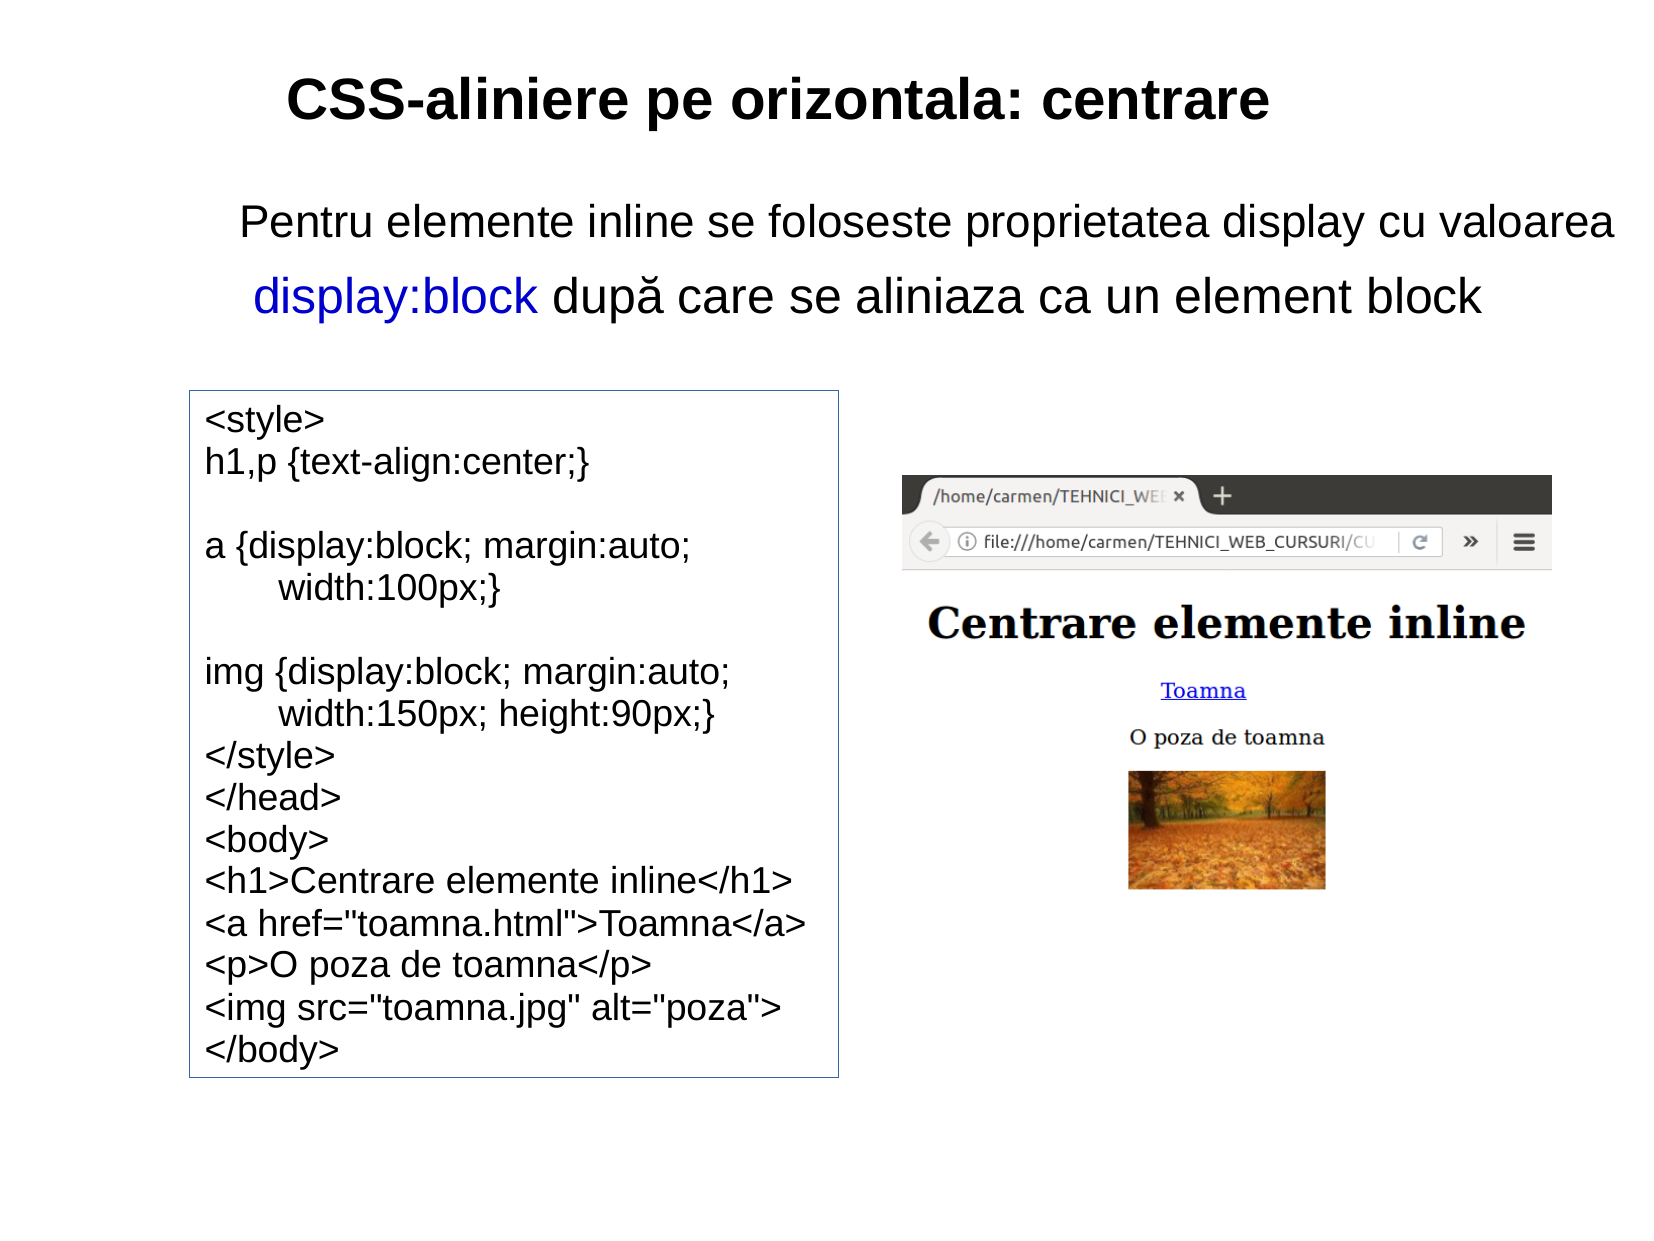

CSS-aliniere pe orizontala: centrare
Pentru elemente inline se foloseste proprietatea display cu valoarea
display:block după care se aliniaza ca un element block
<style>
h1,p {text-align:center;}
a {display:block; margin:auto; 		width:100px;}
img {display:block; margin:auto; 		width:150px; height:90px;}
</style>
</head>
<body>
<h1>Centrare elemente inline</h1>
<a href="toamna.html">Toamna</a>
<p>O poza de toamna</p>
<img src="toamna.jpg" alt="poza">
</body>